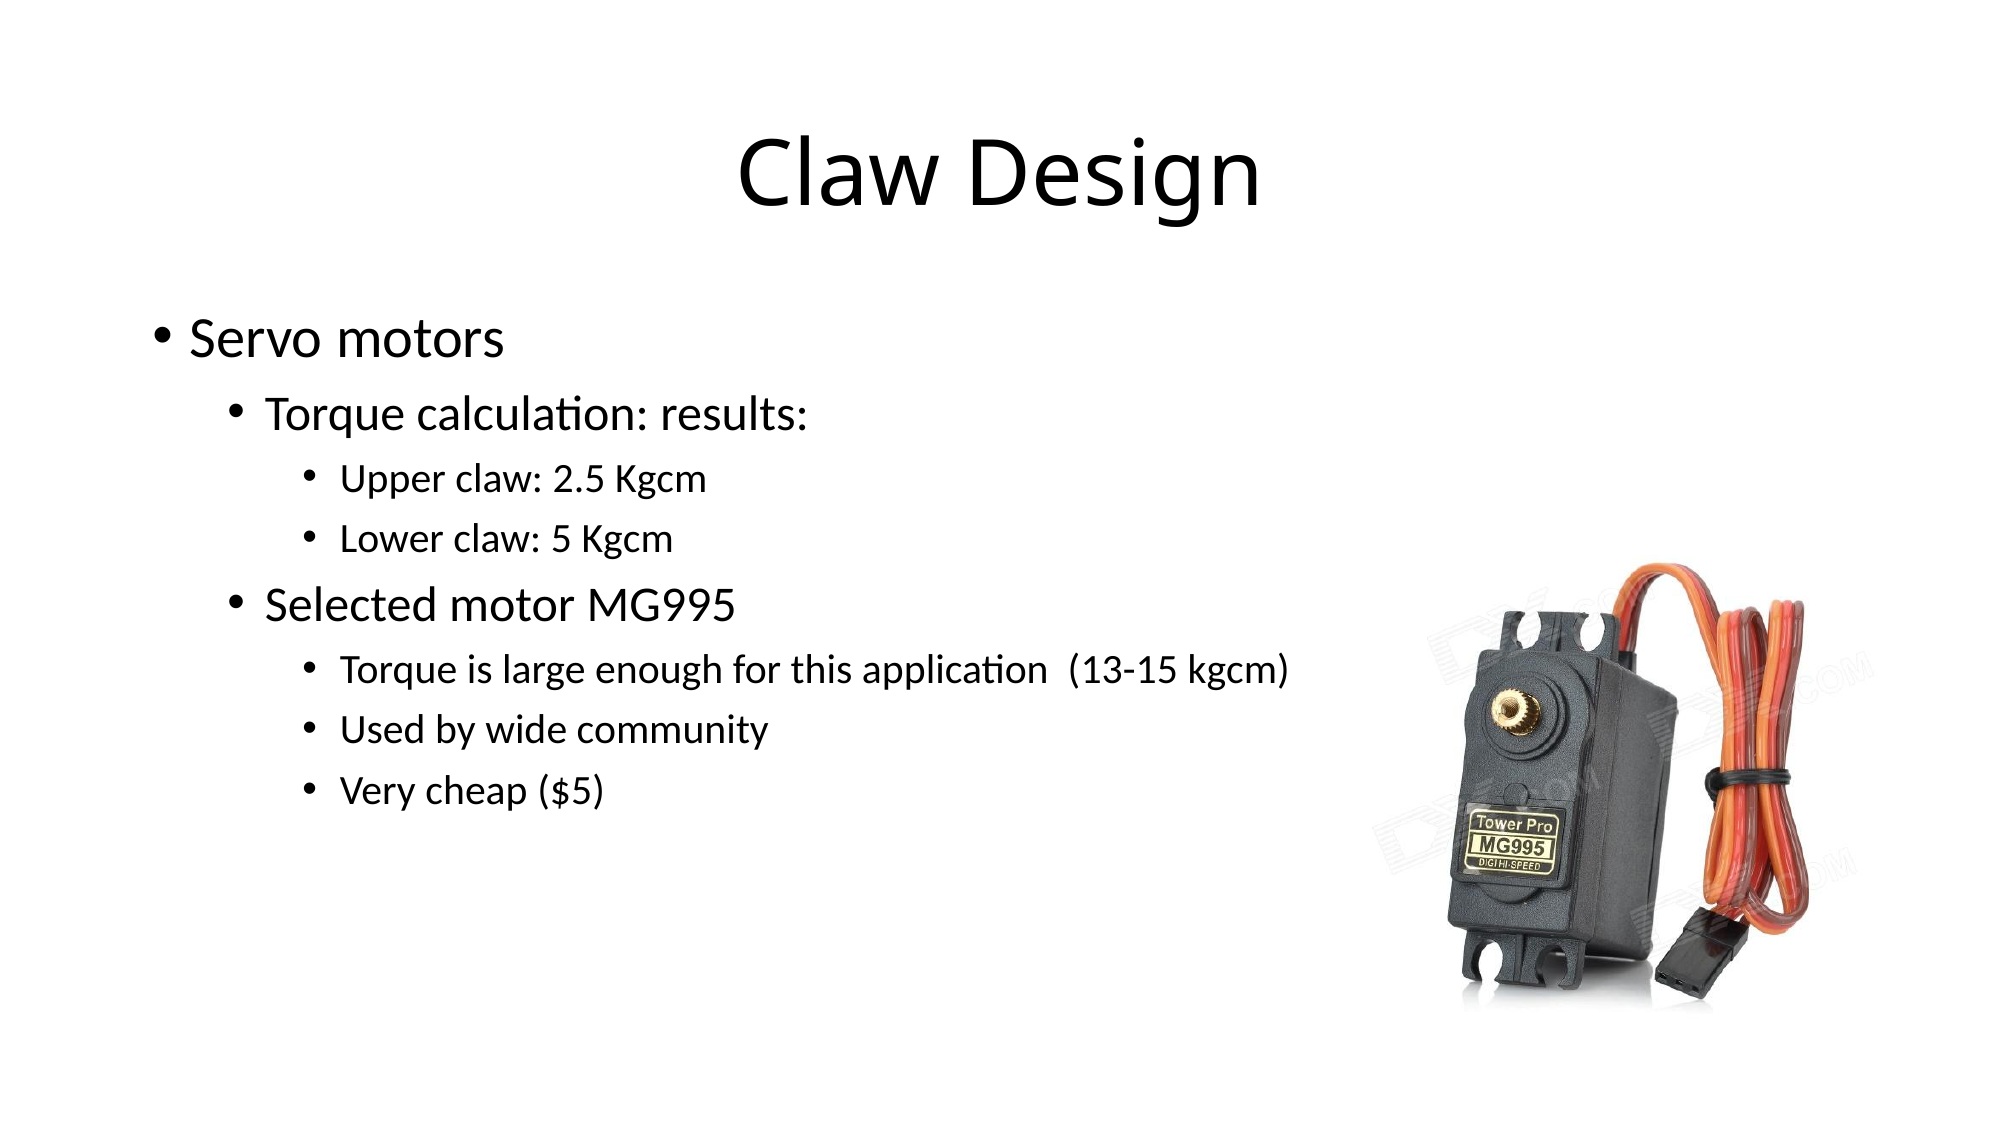

# Claw Design
Servo motors
Torque calculation: results:
Upper claw: 2.5 Kgcm
Lower claw: 5 Kgcm
Selected motor MG995
Torque is large enough for this application (13-15 kgcm)
Used by wide community
Very cheap ($5)